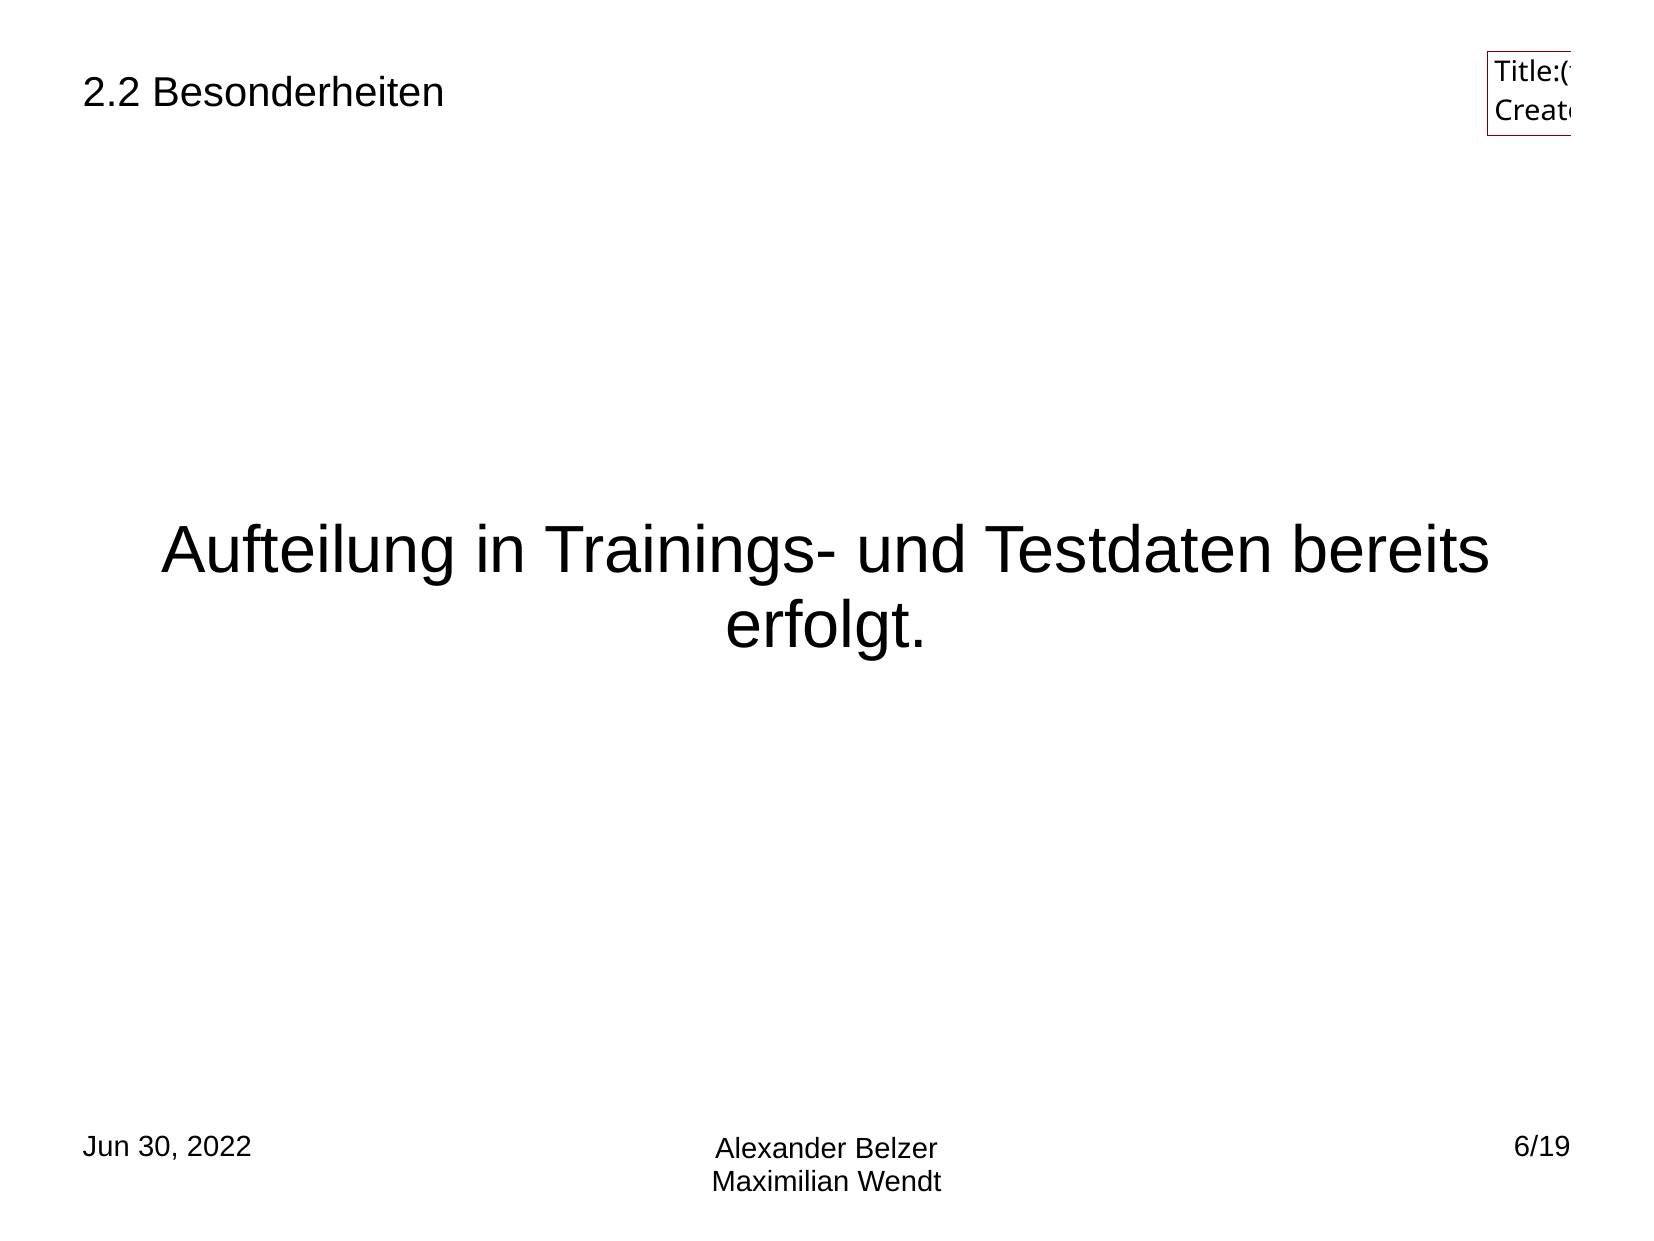

# 2.2 Besonderheiten
Aufteilung in Trainings- und Testdaten bereits erfolgt.
March 16 2022
6